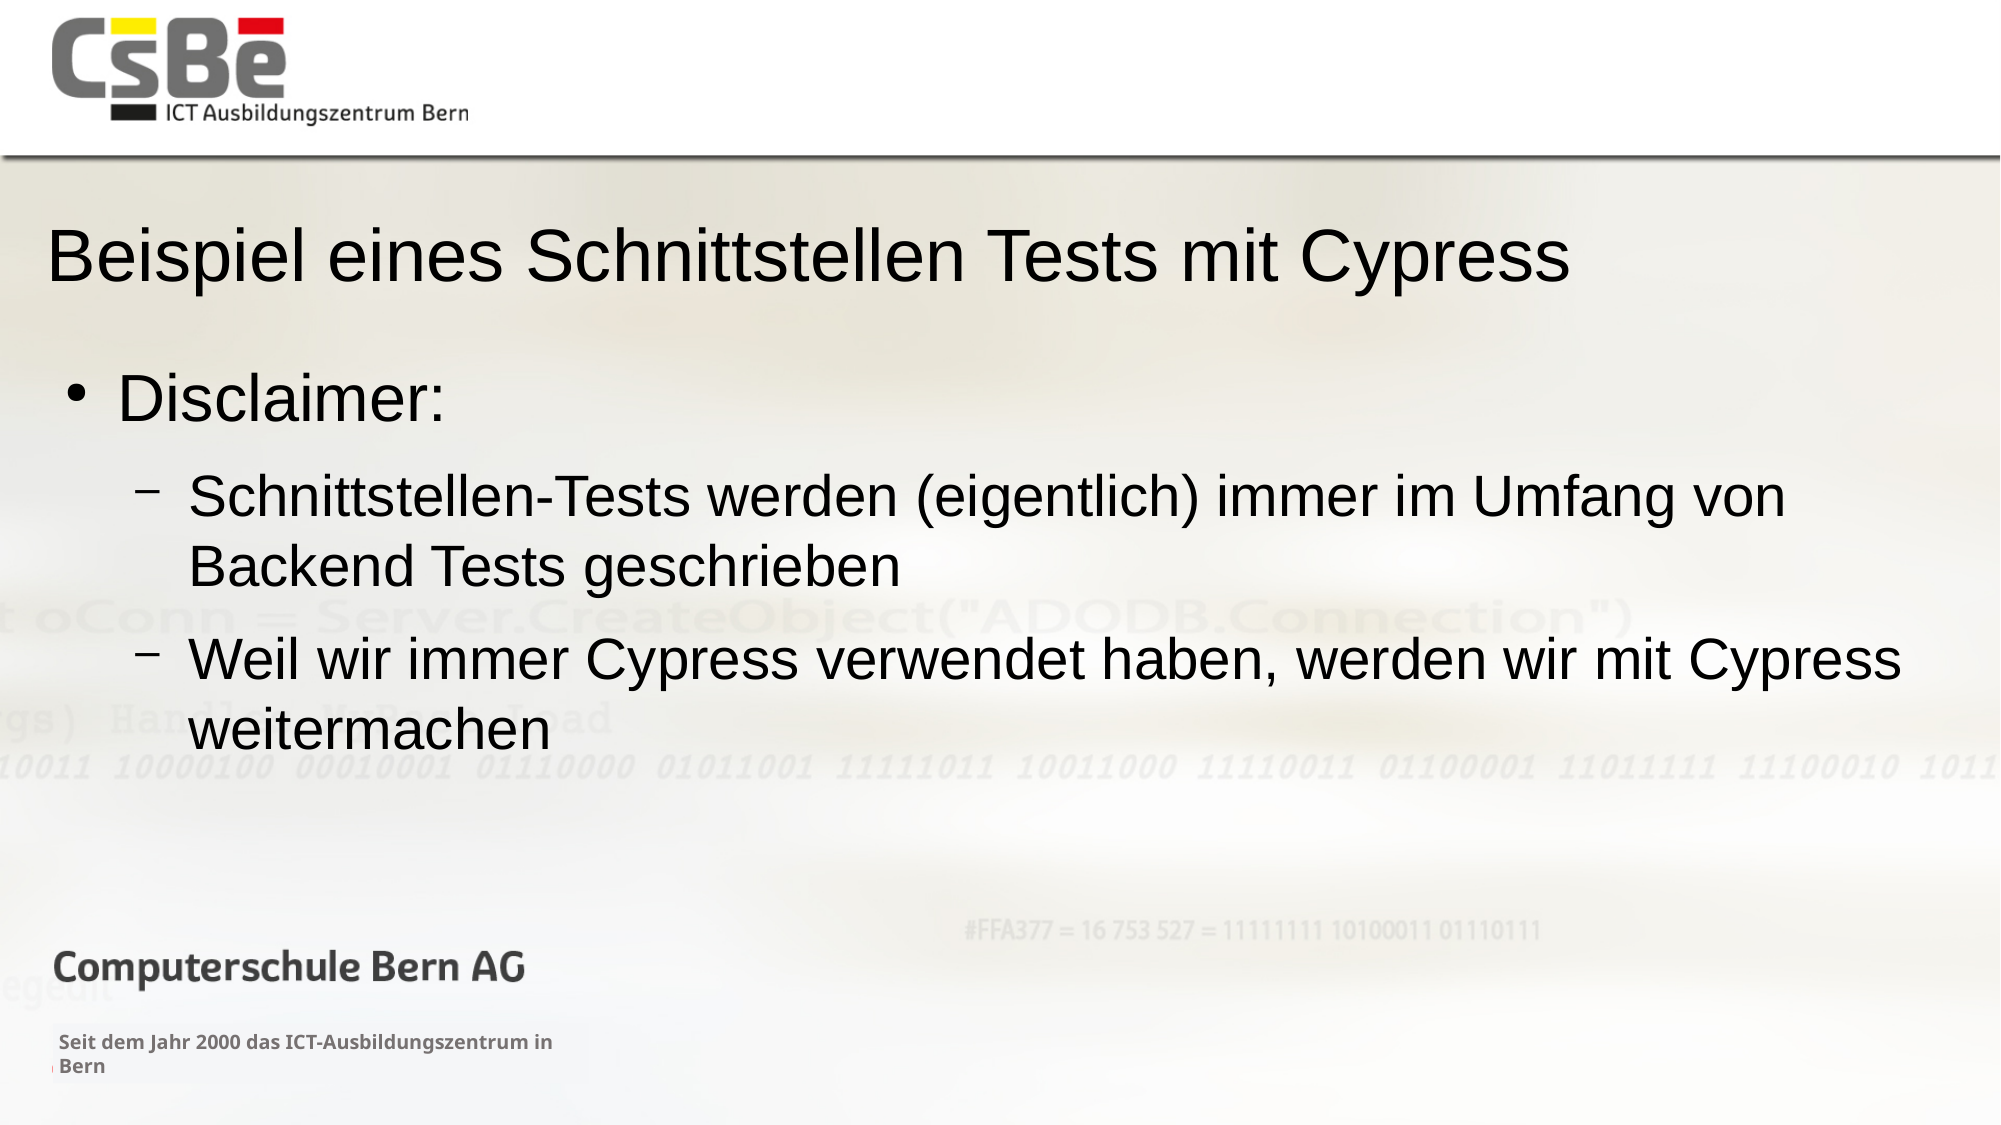

Beispiel eines Schnittstellen Tests mit Cypress
# Disclaimer:
Schnittstellen-Tests werden (eigentlich) immer im Umfang von Backend Tests geschrieben
Weil wir immer Cypress verwendet haben, werden wir mit Cypress weitermachen